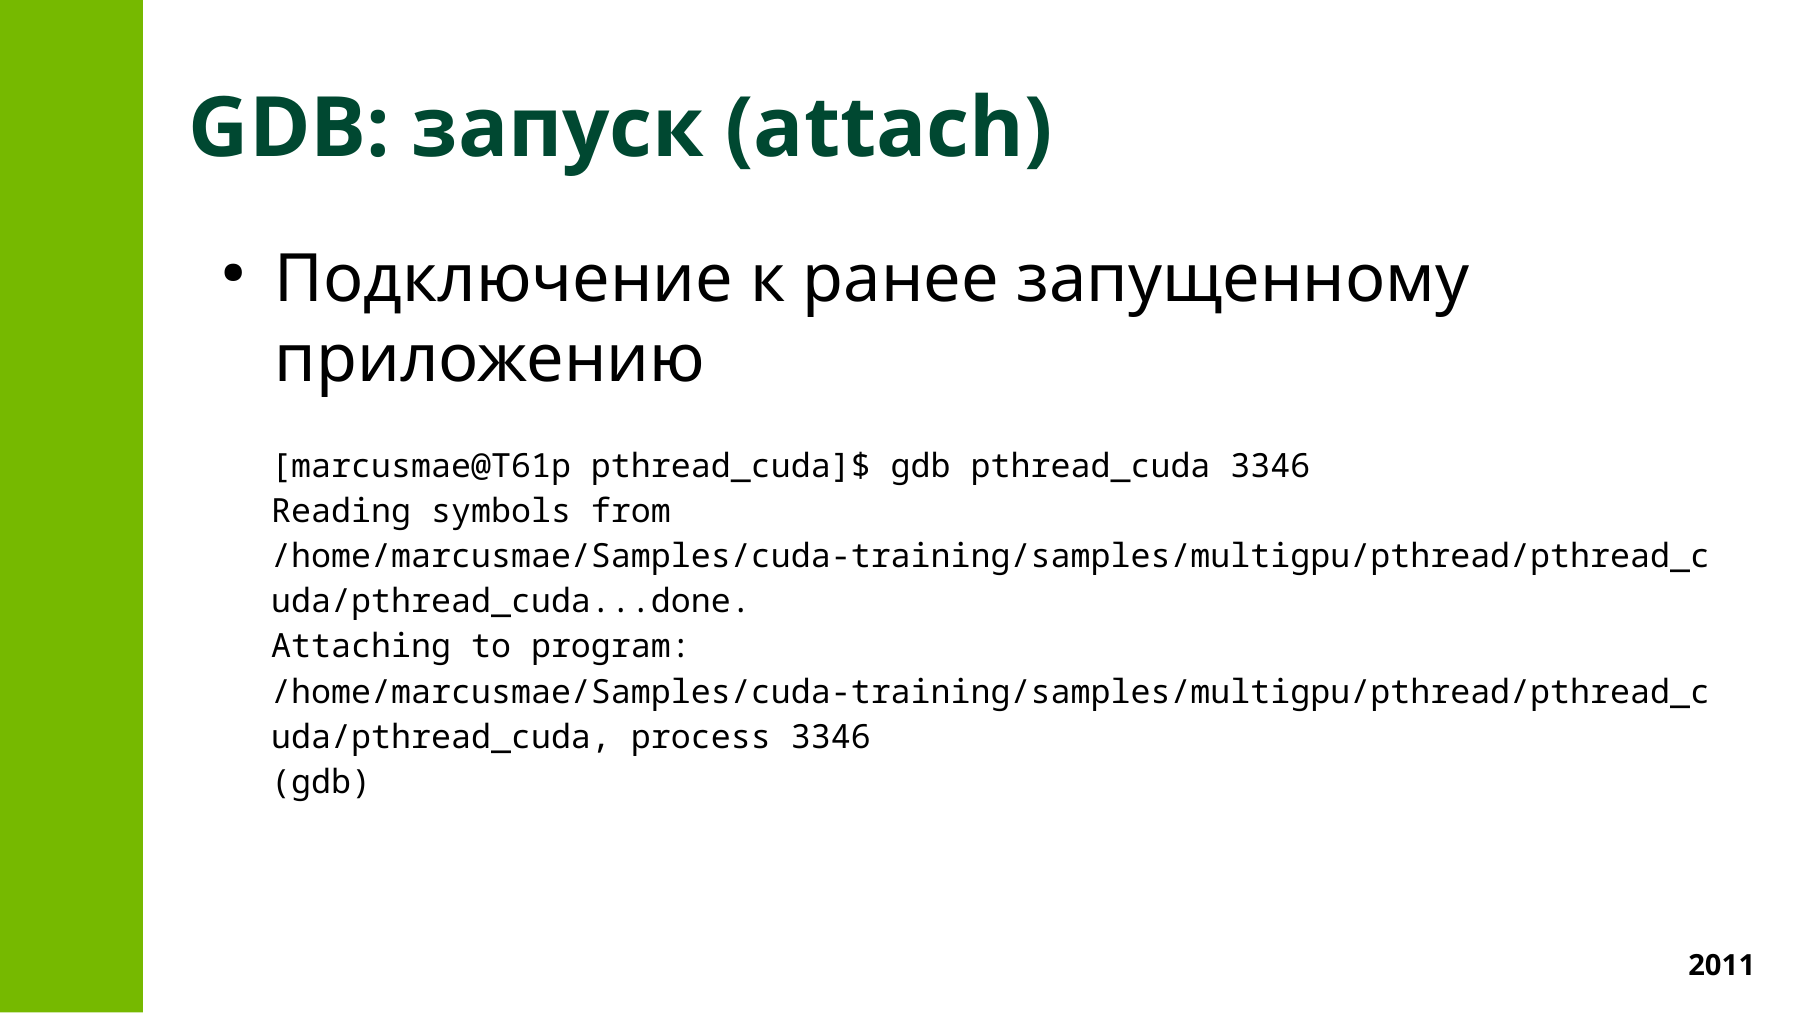

# GDB: запуск (attach)
Подключение к ранее запущенному приложению
[marcusmae@T61p pthread_cuda]$ gdb pthread_cuda 3346
Reading symbols from /home/marcusmae/Samples/cuda-training/samples/multigpu/pthread/pthread_cuda/pthread_cuda...done.
Attaching to program: /home/marcusmae/Samples/cuda-training/samples/multigpu/pthread/pthread_cuda/pthread_cuda, process 3346
(gdb)